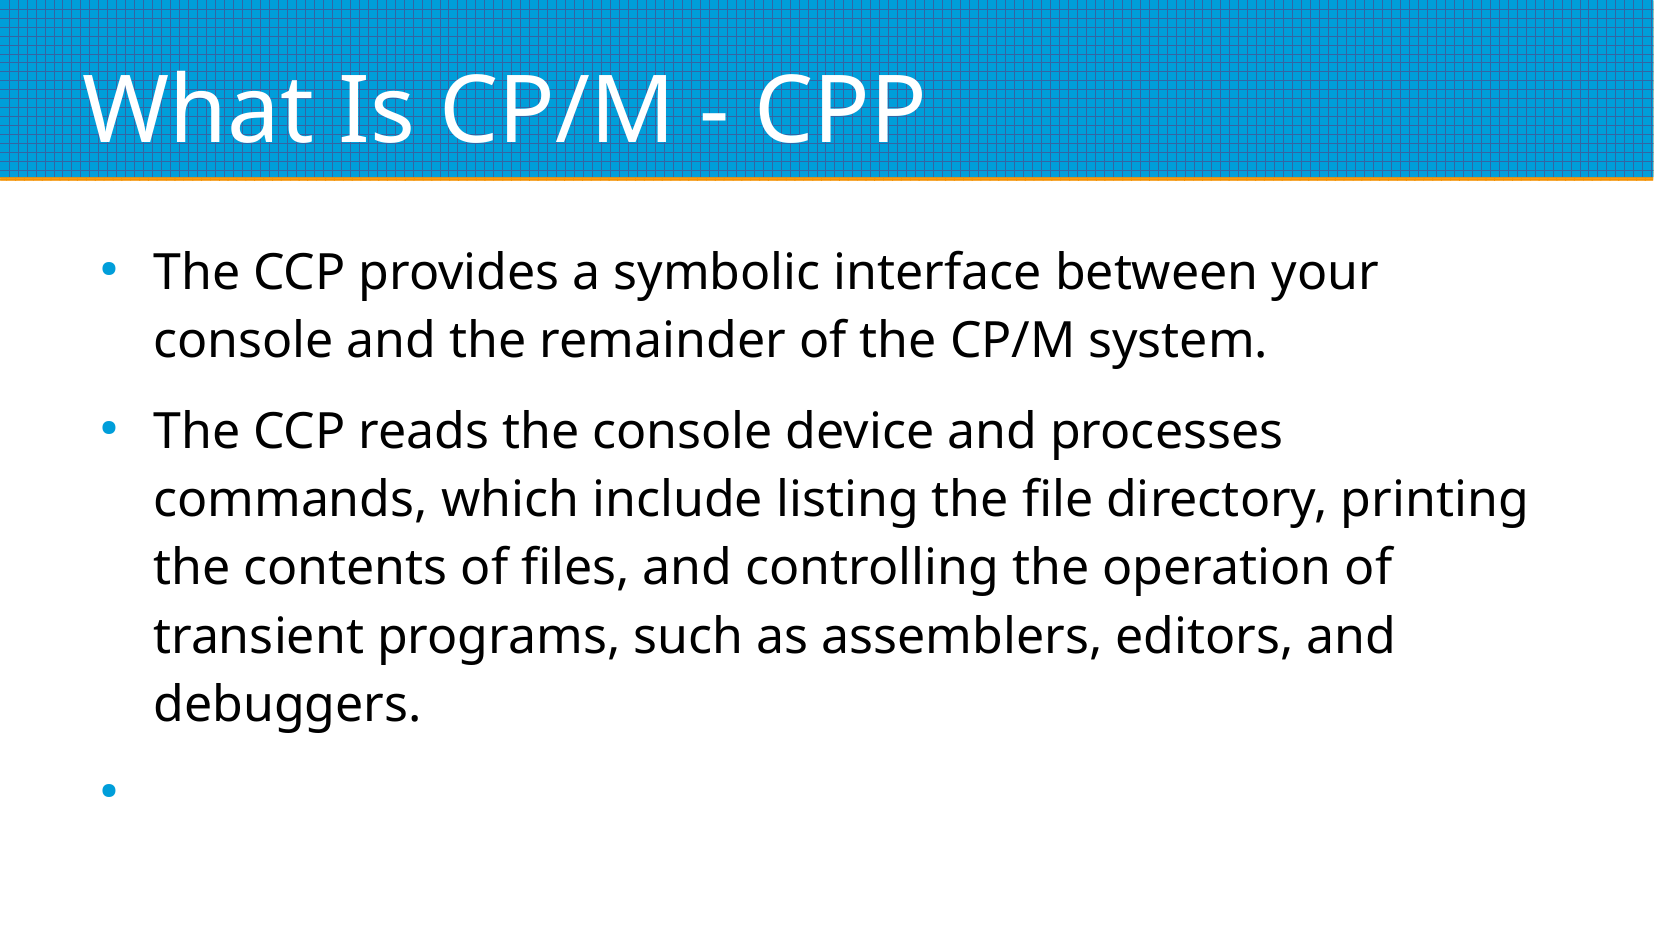

# What Is CP/M - CPP
The CCP provides a symbolic interface between your console and the remainder of the CP/M system.
The CCP reads the console device and processes commands, which include listing the file directory, printing the contents of files, and controlling the operation of transient programs, such as assemblers, editors, and debuggers.